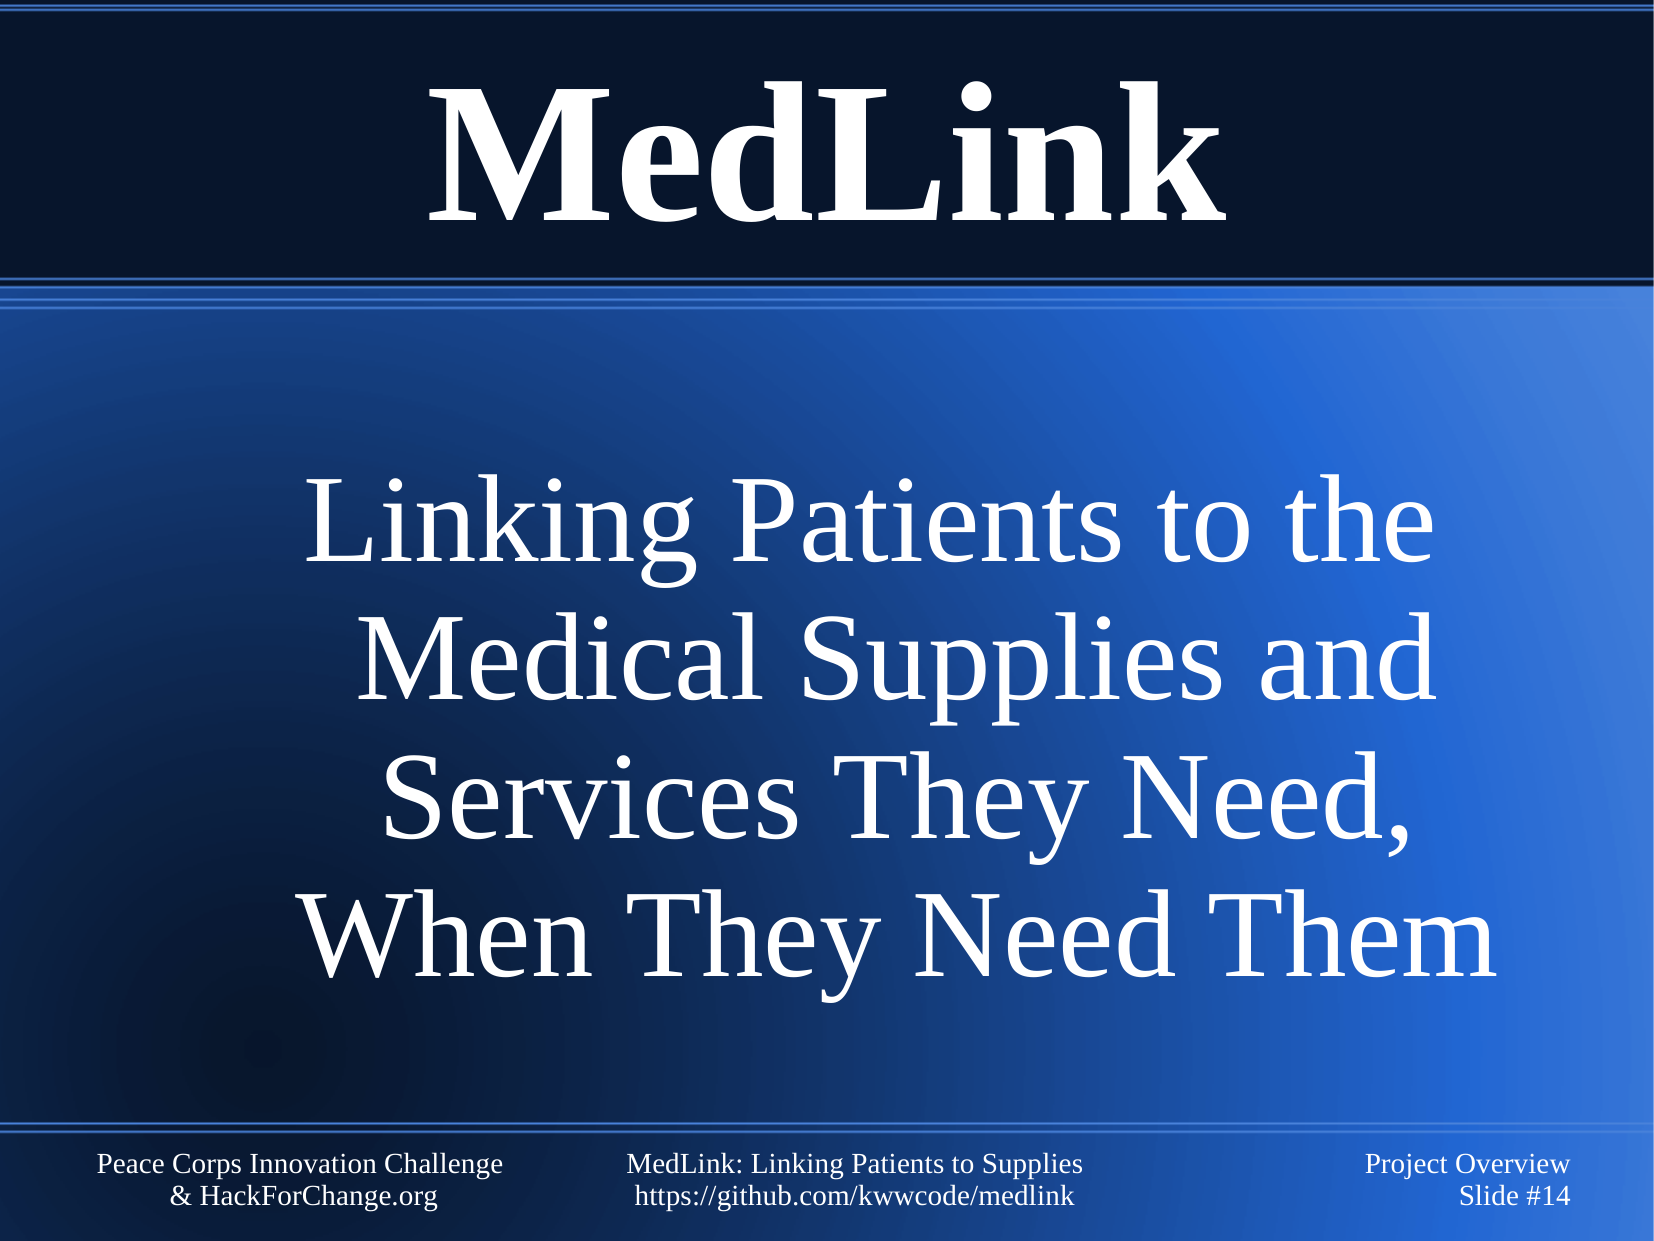

# MedLink
Linking Patients to the Medical Supplies and Services They Need, When They Need Them
14